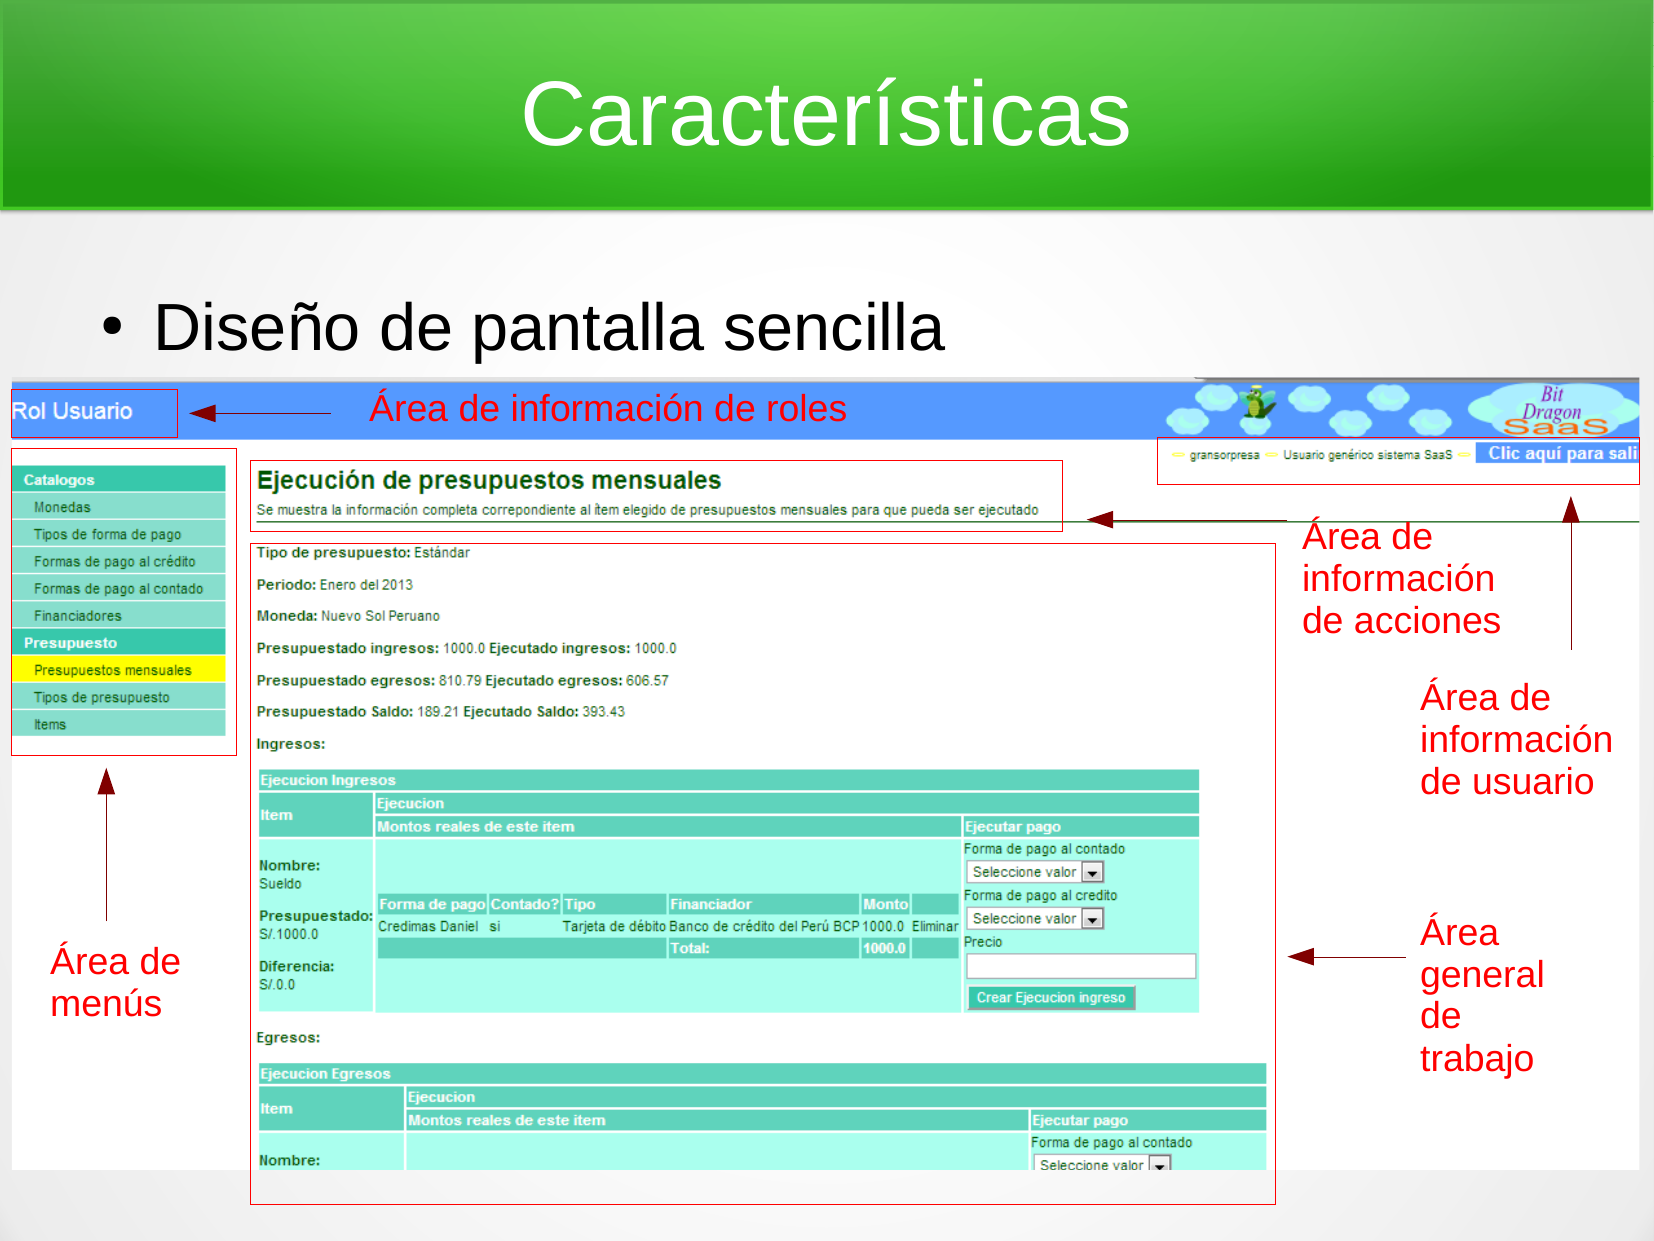

# Características
Diseño de pantalla sencilla
Área de información de roles
Área de información de acciones
Área de información de usuario
Área general de trabajo
Área de menús